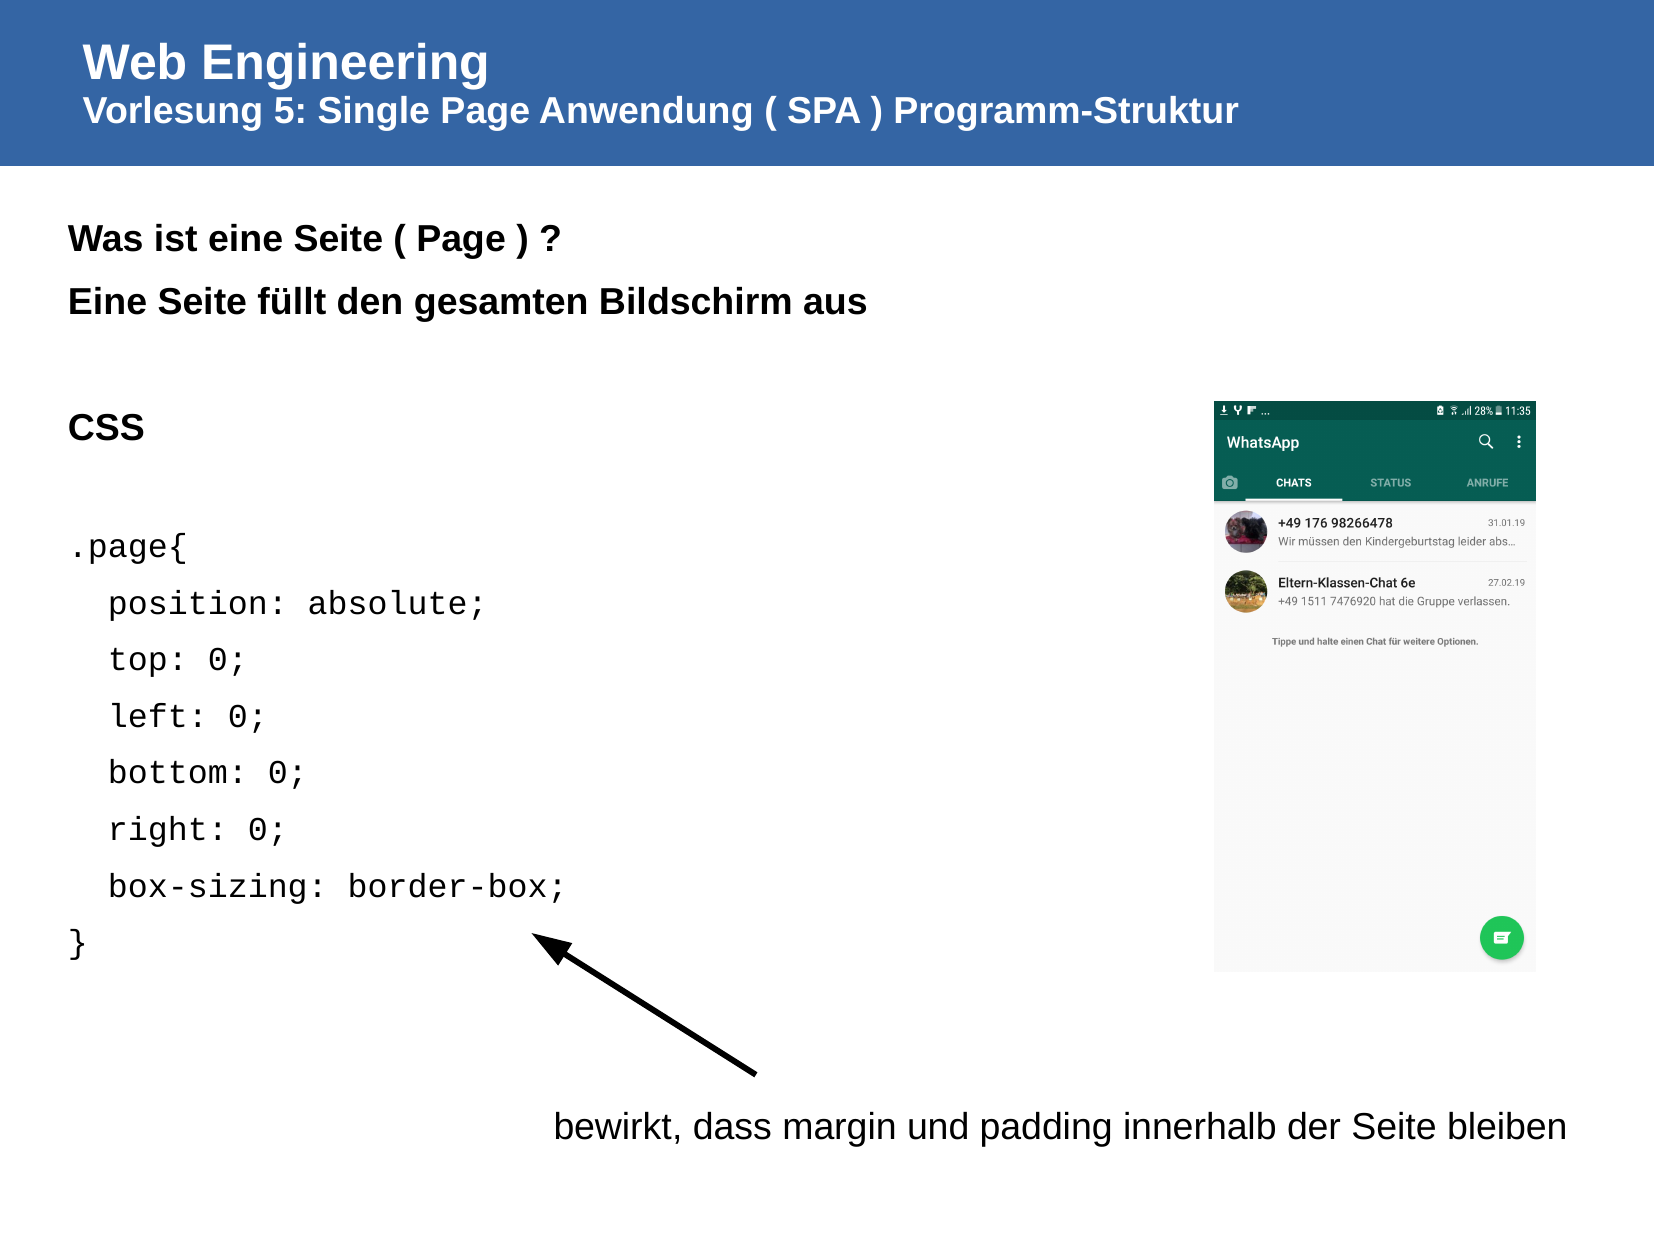

# Web Engineering Vorlesung 5: Single Page Anwendung ( SPA ) Programm-Struktur
Was ist eine Seite ( Page ) ?
Eine Seite füllt den gesamten Bildschirm aus
CSS
.page{
 position: absolute;
 top: 0;
 left: 0;
 bottom: 0;
 right: 0;
 box-sizing: border-box;
}
bewirkt, dass margin und padding innerhalb der Seite bleiben